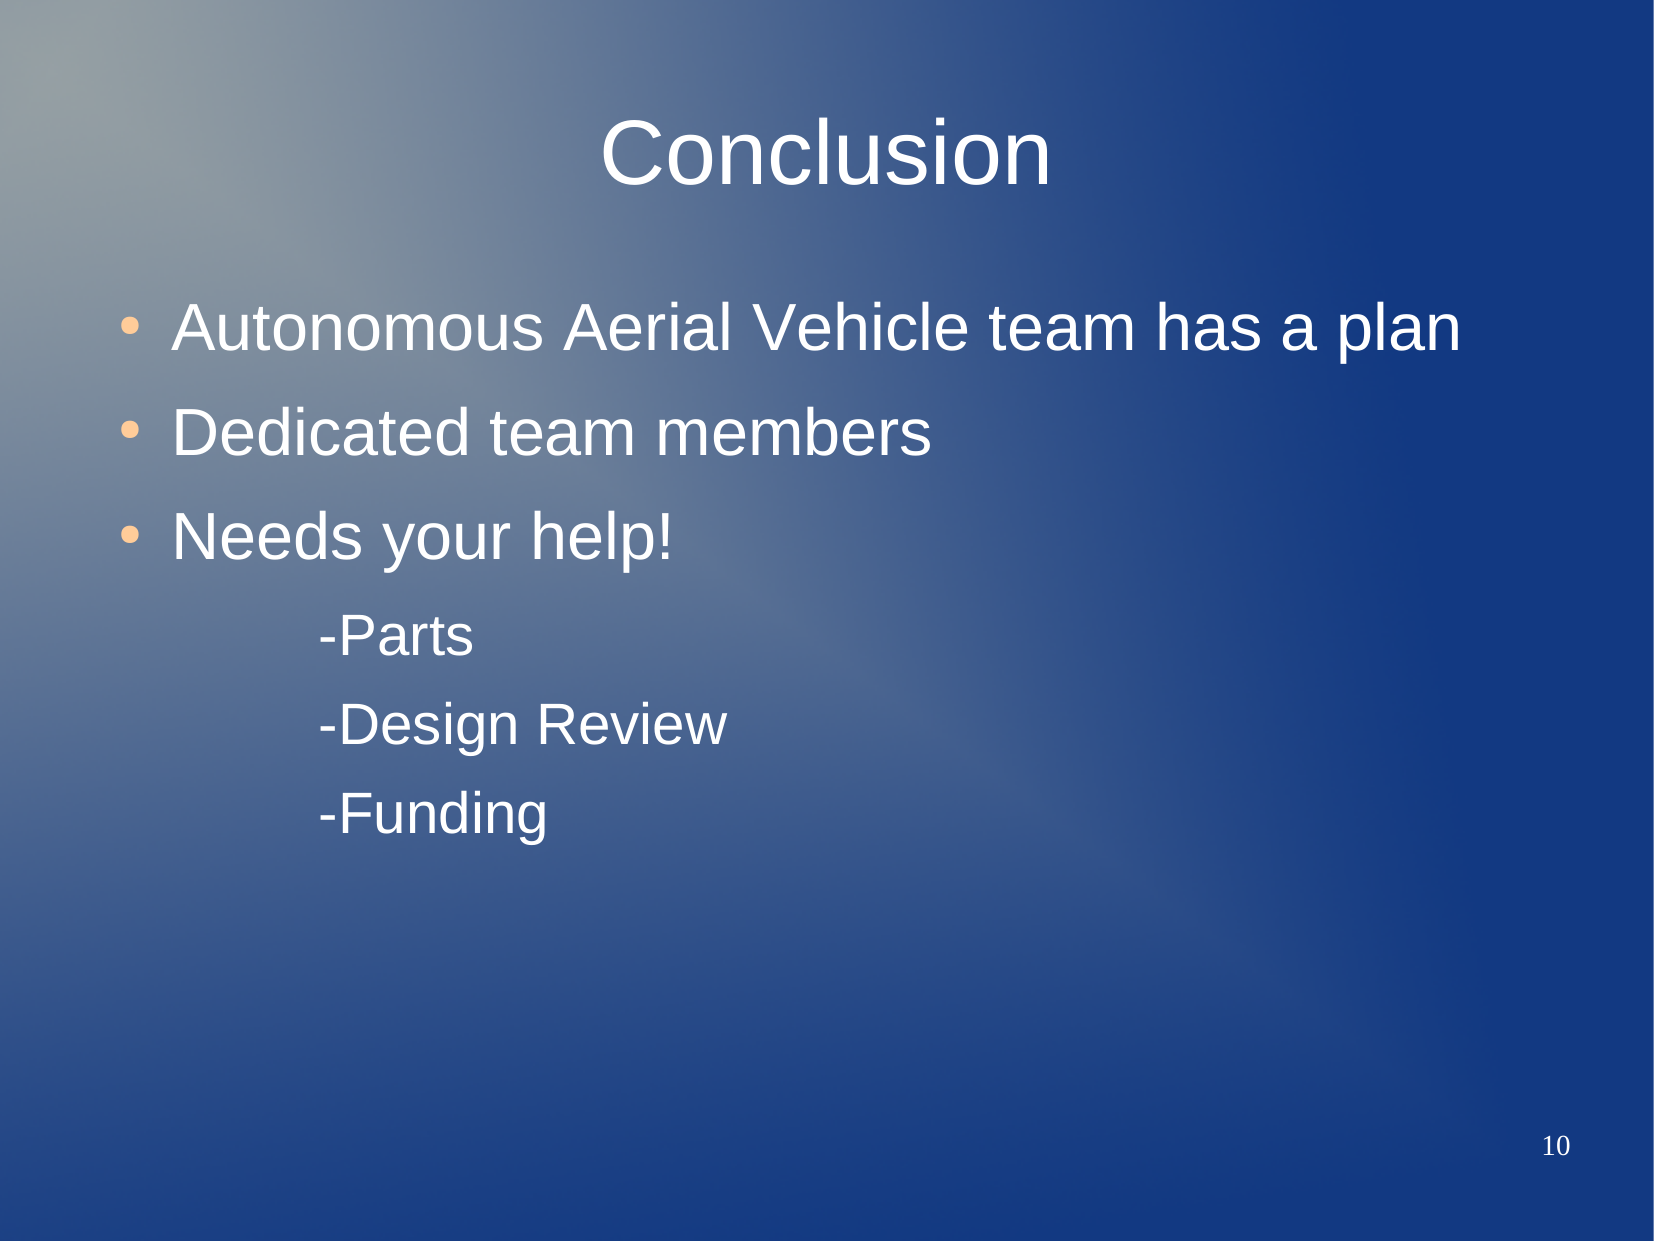

# Conclusion
Autonomous Aerial Vehicle team has a plan
Dedicated team members
Needs your help!
-Parts
-Design Review
-Funding
10